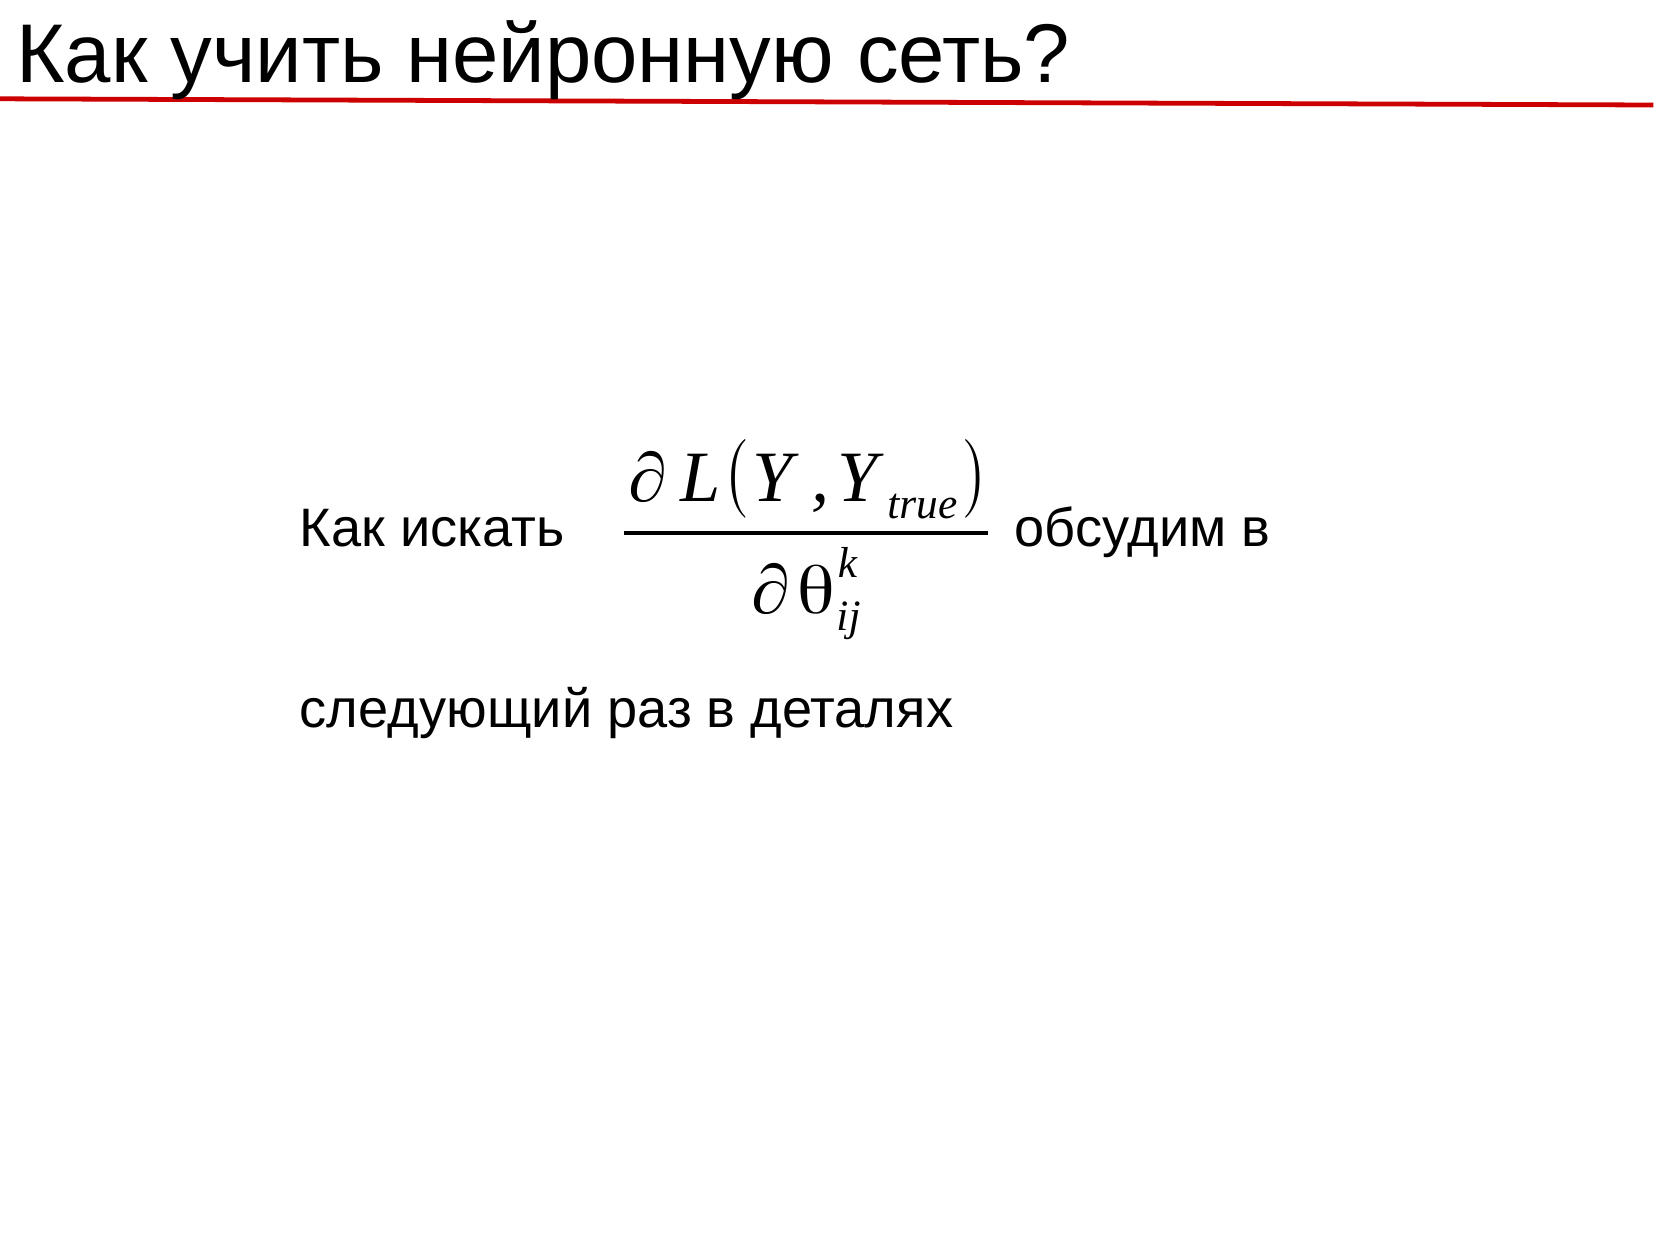

Как учить нейронную сеть?
Как искать обсудим в
следующий раз в деталях